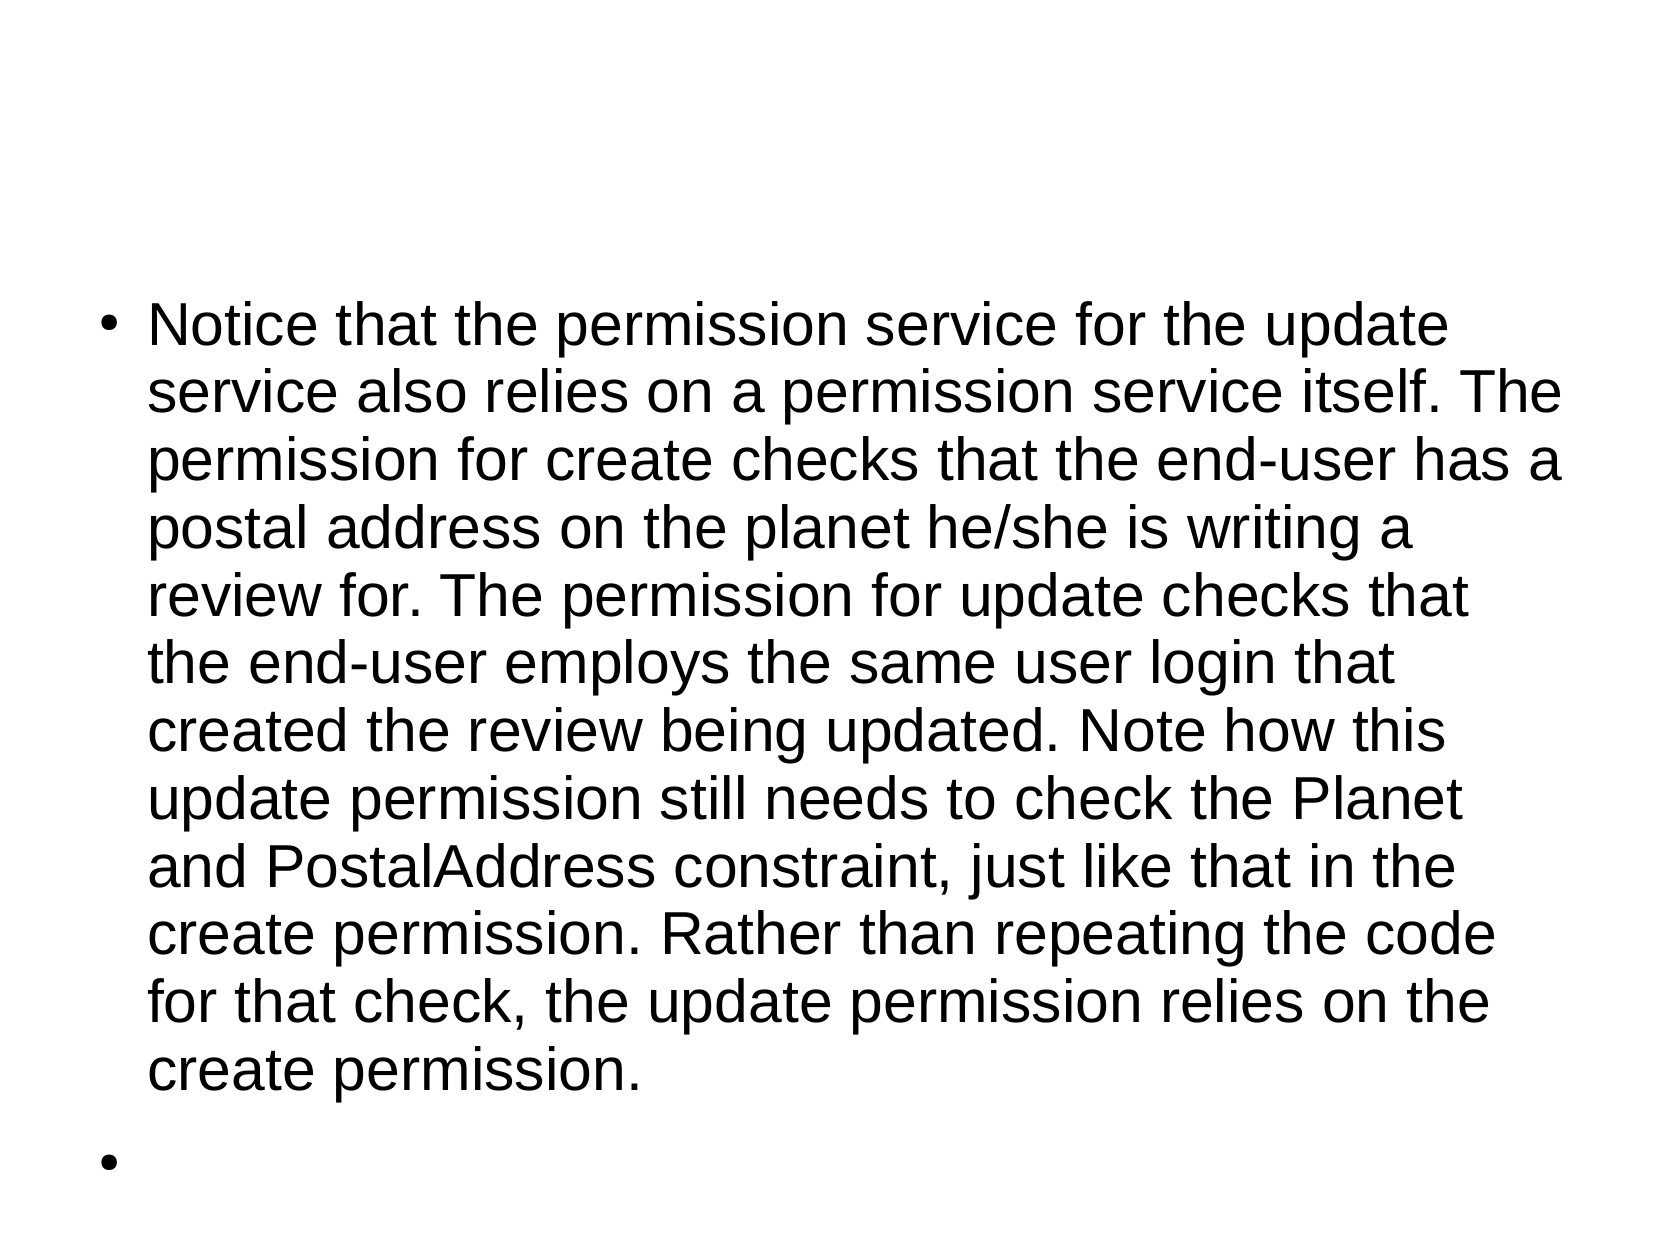

#
Notice that the permission service for the update service also relies on a permission service itself. The permission for create checks that the end-user has a postal address on the planet he/she is writing a review for. The permission for update checks that the end-user employs the same user login that created the review being updated. Note how this update permission still needs to check the Planet and PostalAddress constraint, just like that in the create permission. Rather than repeating the code for that check, the update permission relies on the create permission.